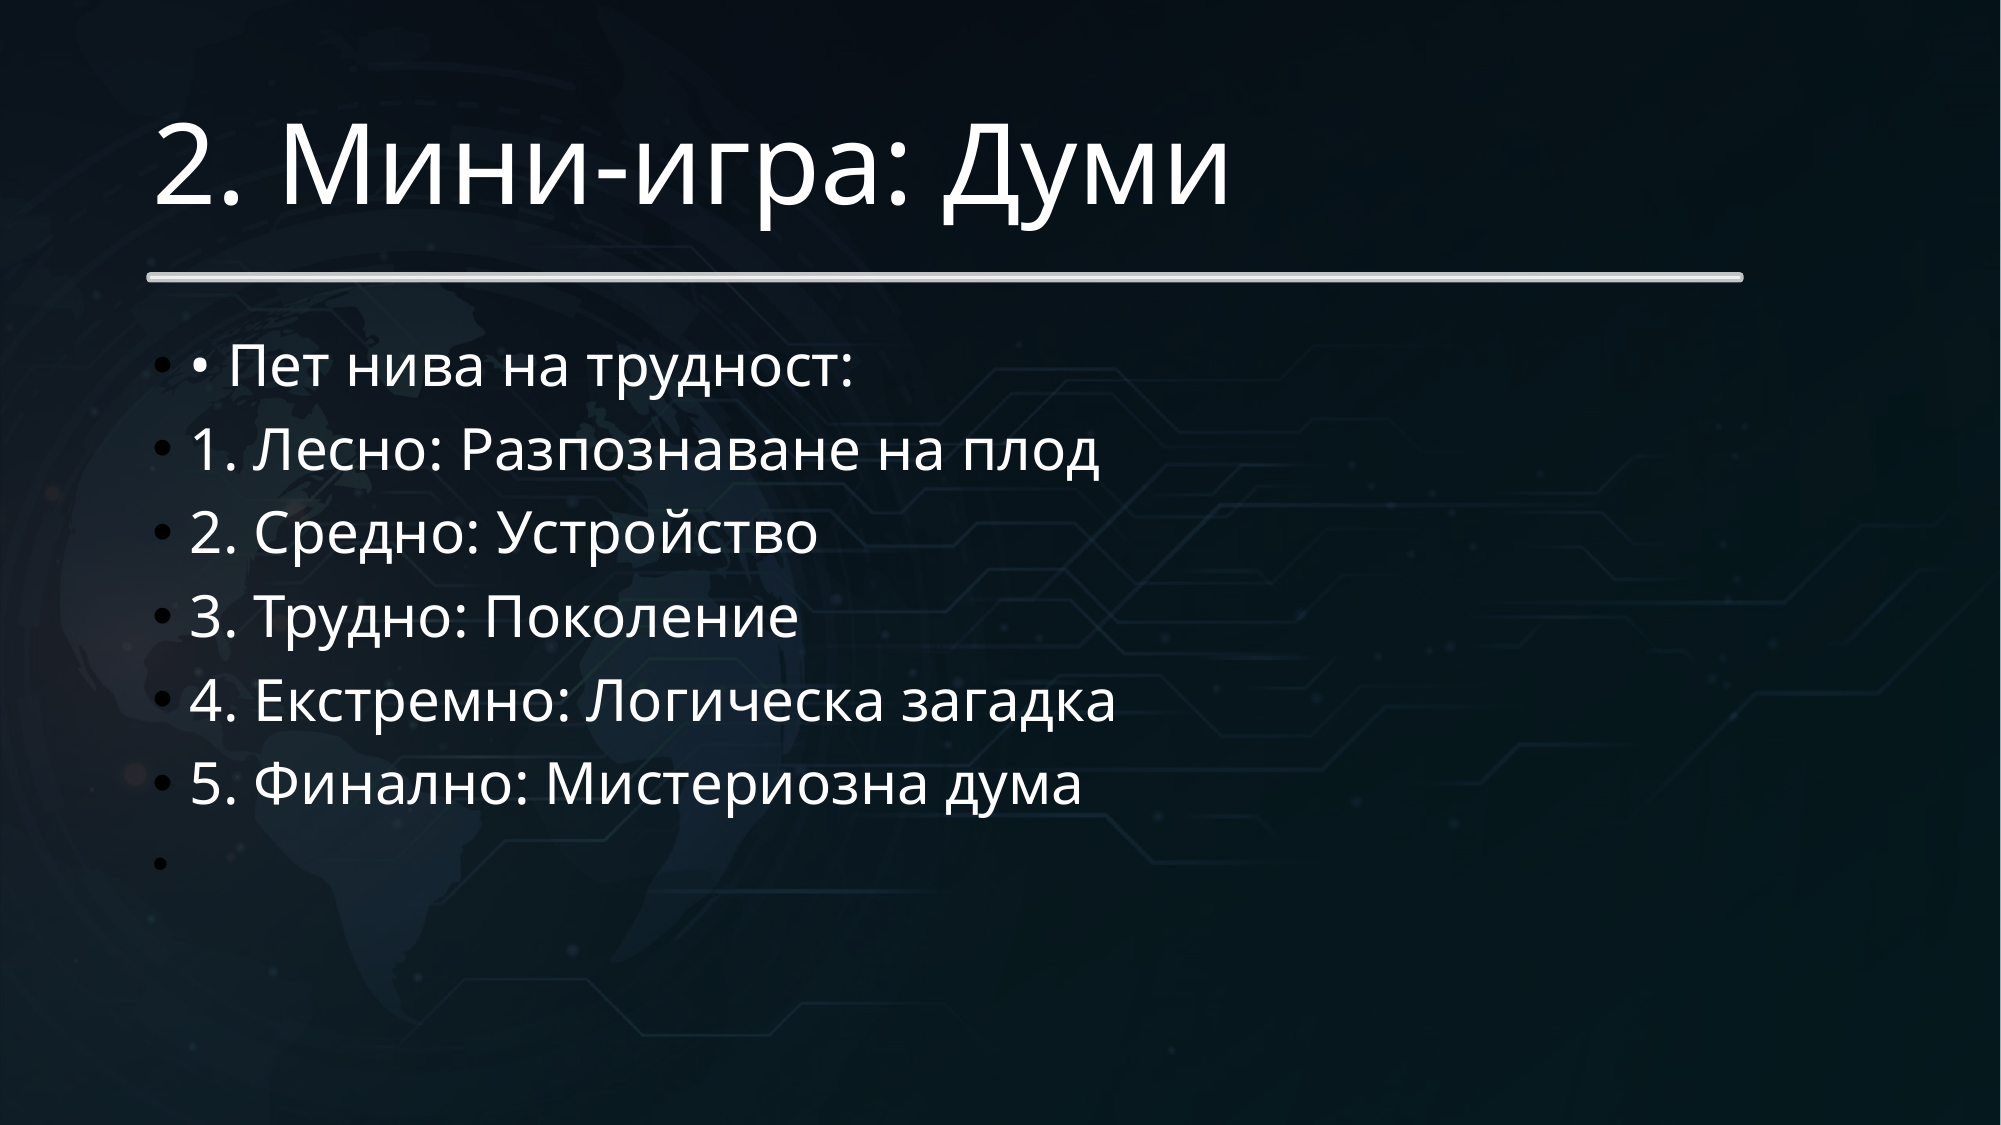

# 2. Мини-игра: Думи
• Пет нива на трудност:
1. Лесно: Разпознаване на плод
2. Средно: Устройство
3. Трудно: Поколение
4. Екстремно: Логическа загадка
5. Финално: Мистериозна дума